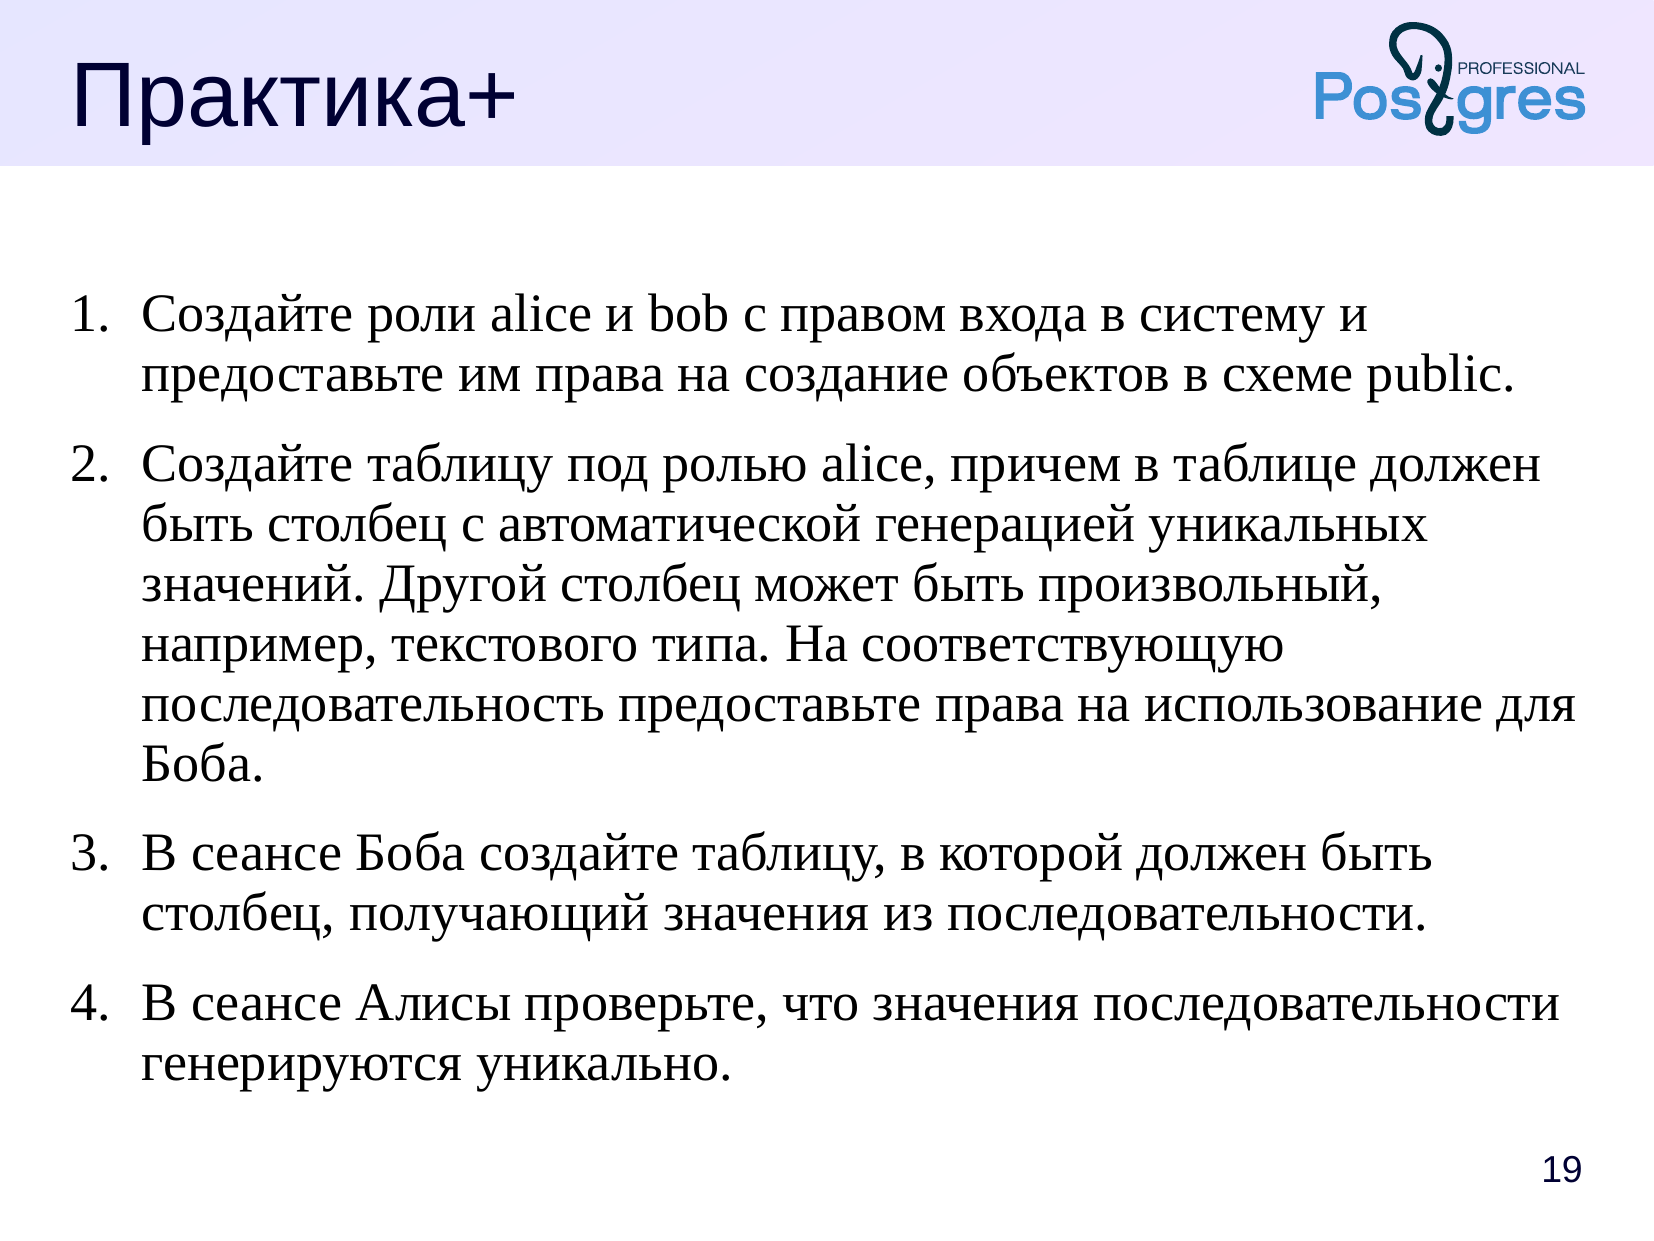

# Практика+
Создайте роли alice и bob с правом входа в систему и предоставьте им права на создание объектов в схеме public.
Создайте таблицу под ролью alice, причем в таблице должен быть столбец с автоматической генерацией уникальных значений. Другой столбец может быть произвольный, например, текстового типа. На соответствующую последовательность предоставьте права на использование для Боба.
В сеансе Боба создайте таблицу, в которой должен быть столбец, получающий значения из последовательности.
В сеансе Алисы проверьте, что значения последовательности генерируются уникально.